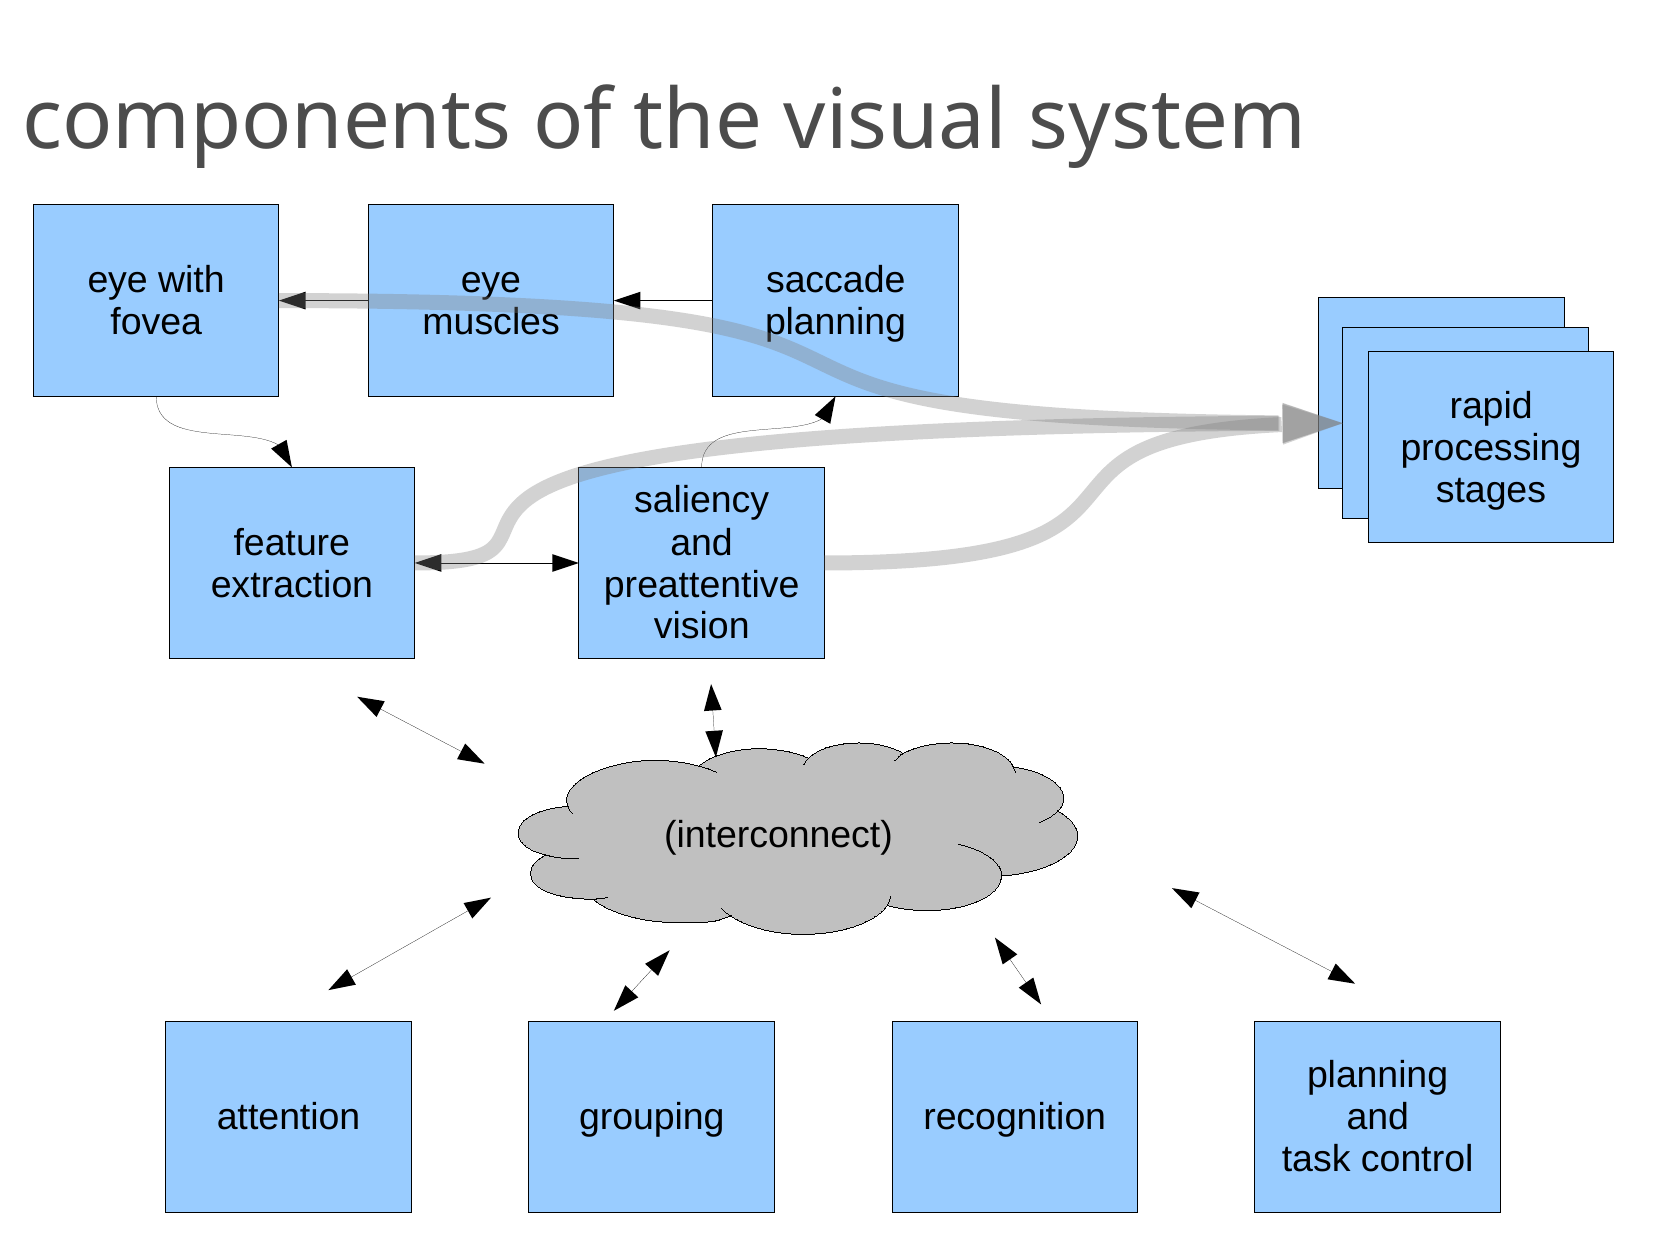

# components of the visual system
eye with
fovea
eye
muscles
saccade
planning
rapid
processing
stages
rapid
processing
stages
rapid
processing
stages
feature
extraction
saliency
and
preattentive
vision
(interconnect)
attention
grouping
recognition
planning
and
task control